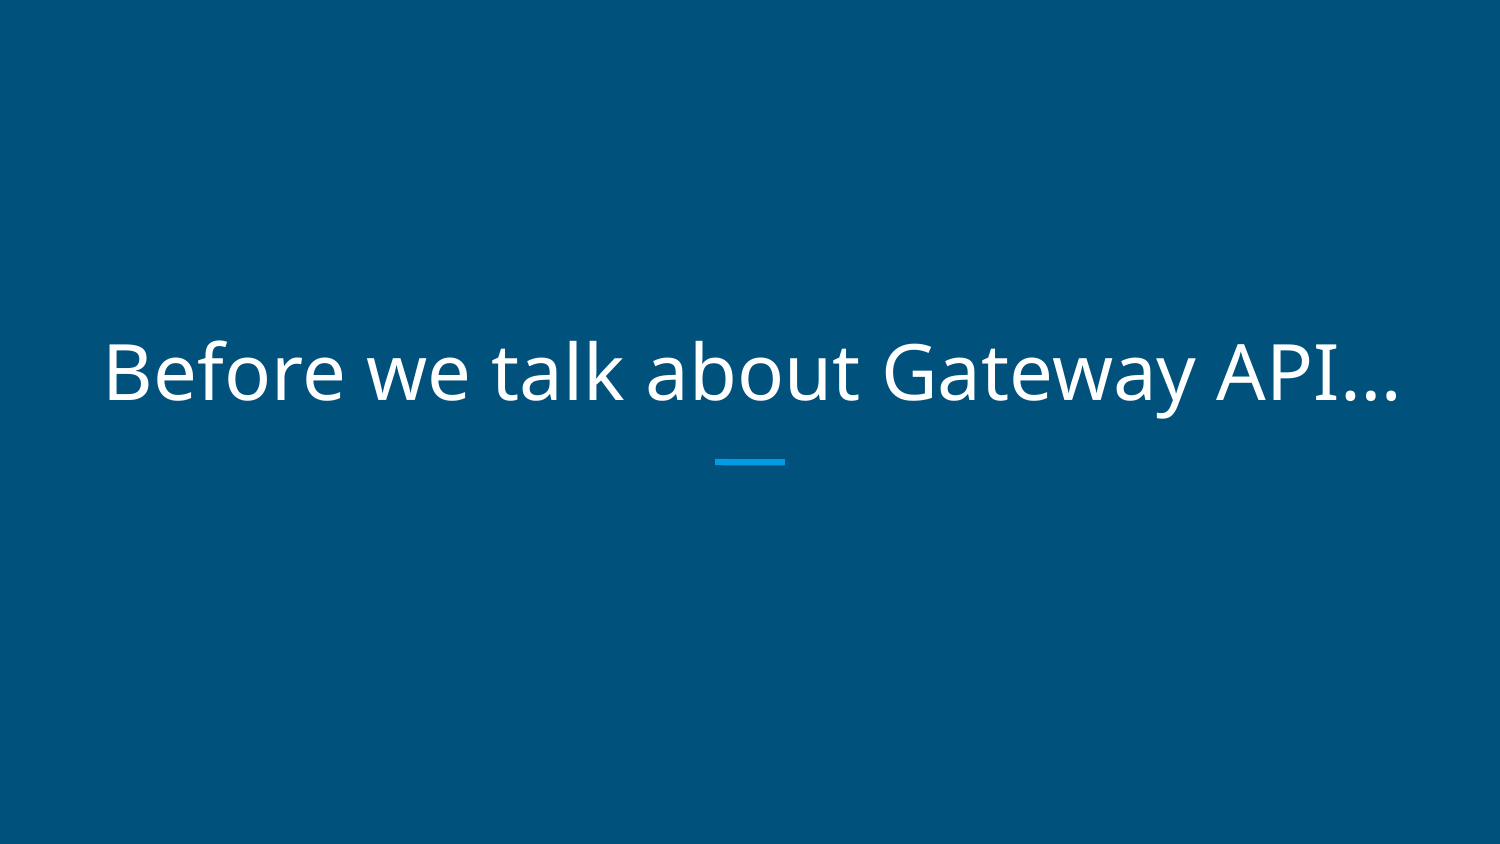

# Before we talk about Gateway API…